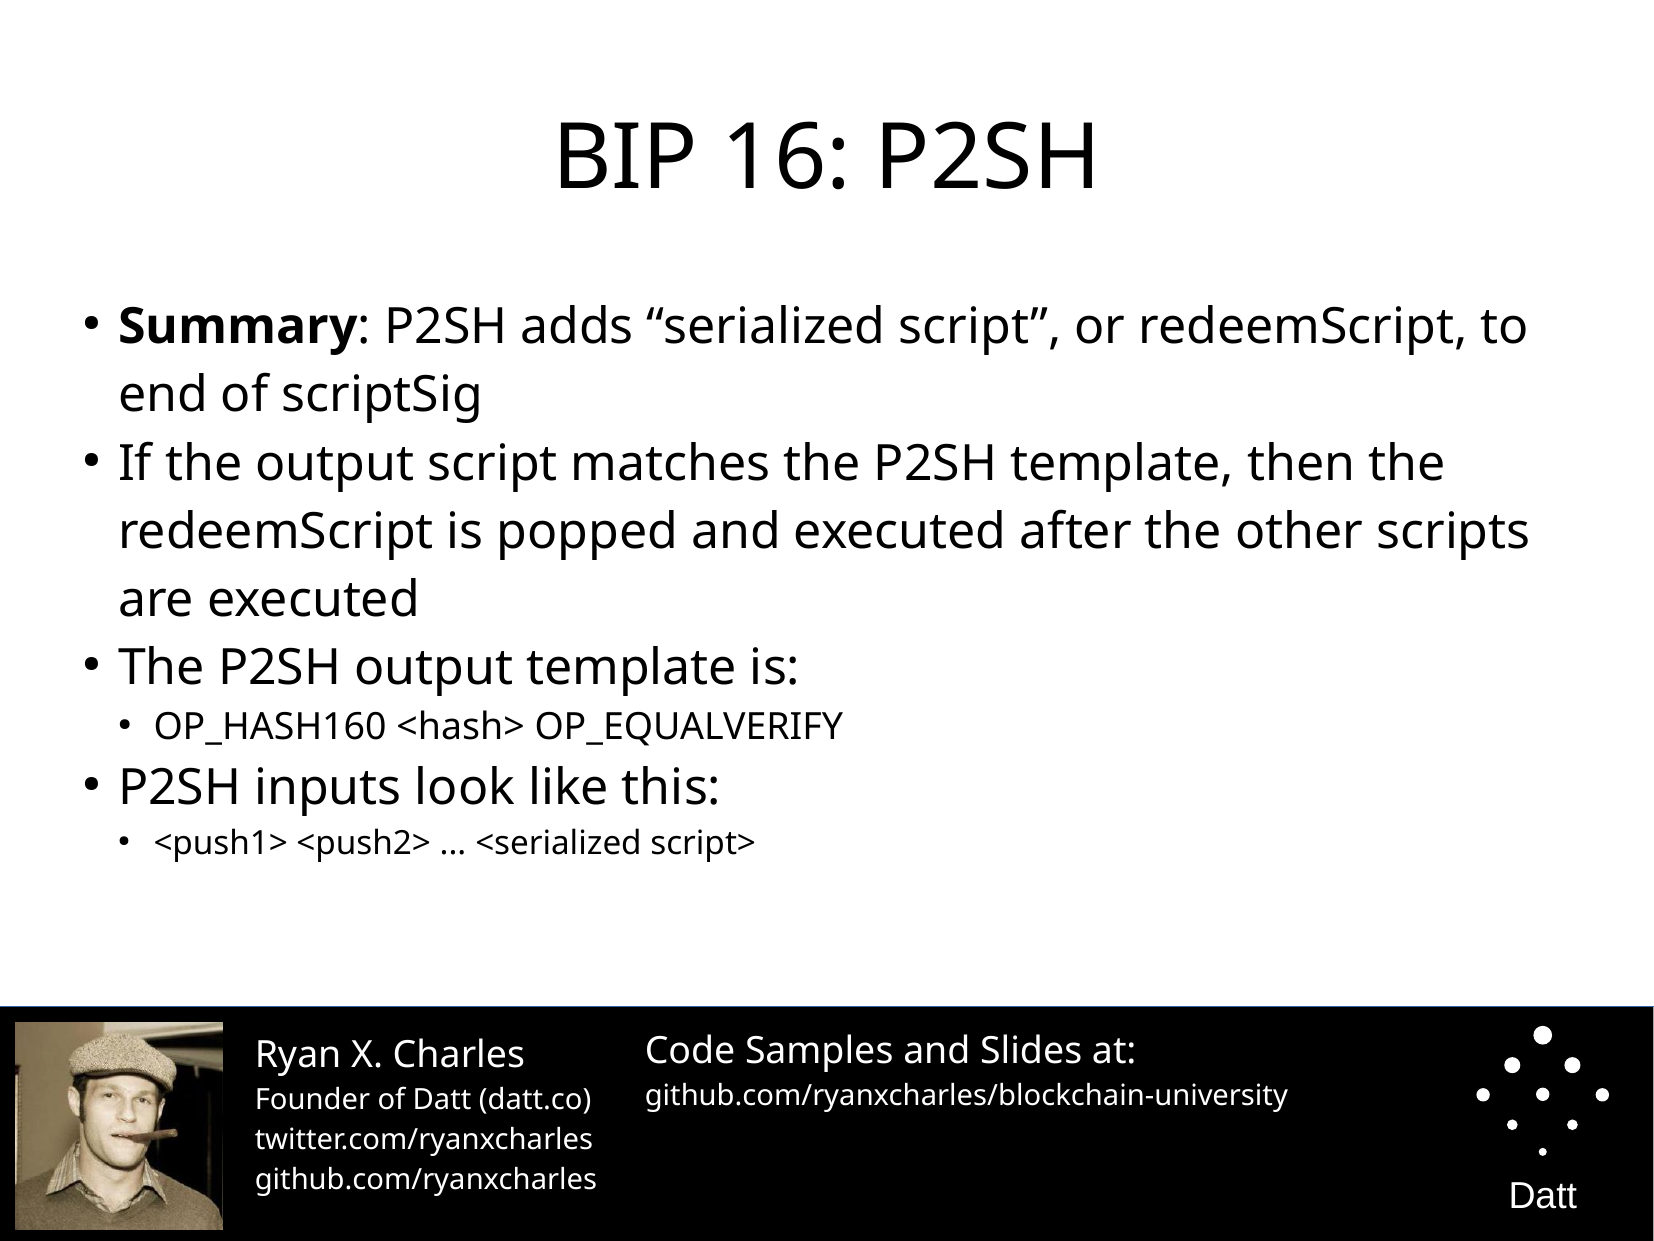

BIP 16: P2SH
# Summary: P2SH adds “serialized script”, or redeemScript, to end of scriptSig
If the output script matches the P2SH template, then the redeemScript is popped and executed after the other scripts are executed
The P2SH output template is:
OP_HASH160 <hash> OP_EQUALVERIFY
P2SH inputs look like this:
<push1> <push2> ... <serialized script>
Code Samples and Slides at:
github.com/ryanxcharles/blockchain-university
Ryan X. Charles
Founder of Datt (datt.co)
twitter.com/ryanxcharles
github.com/ryanxcharles
Datt